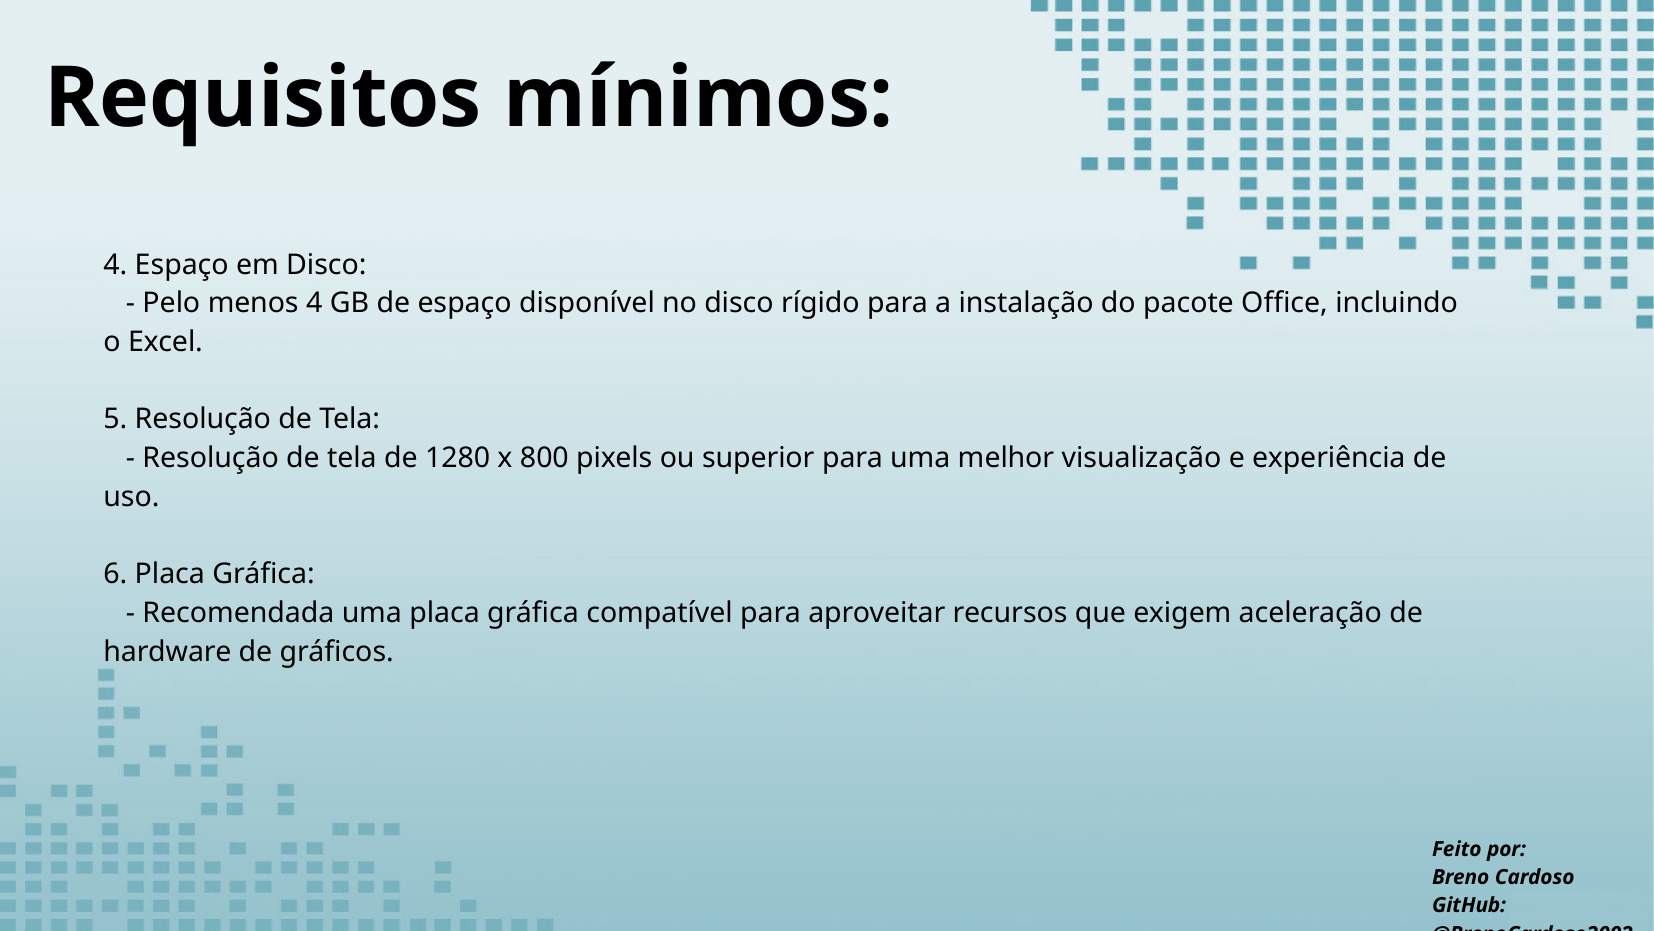

Requisitos mínimos:
4. Espaço em Disco:
 - Pelo menos 4 GB de espaço disponível no disco rígido para a instalação do pacote Office, incluindo o Excel.
5. Resolução de Tela:
 - Resolução de tela de 1280 x 800 pixels ou superior para uma melhor visualização e experiência de uso.
6. Placa Gráfica:
 - Recomendada uma placa gráfica compatível para aproveitar recursos que exigem aceleração de hardware de gráficos.
Feito por:
Breno Cardoso
GitHub:
@BrenoCardoso2002